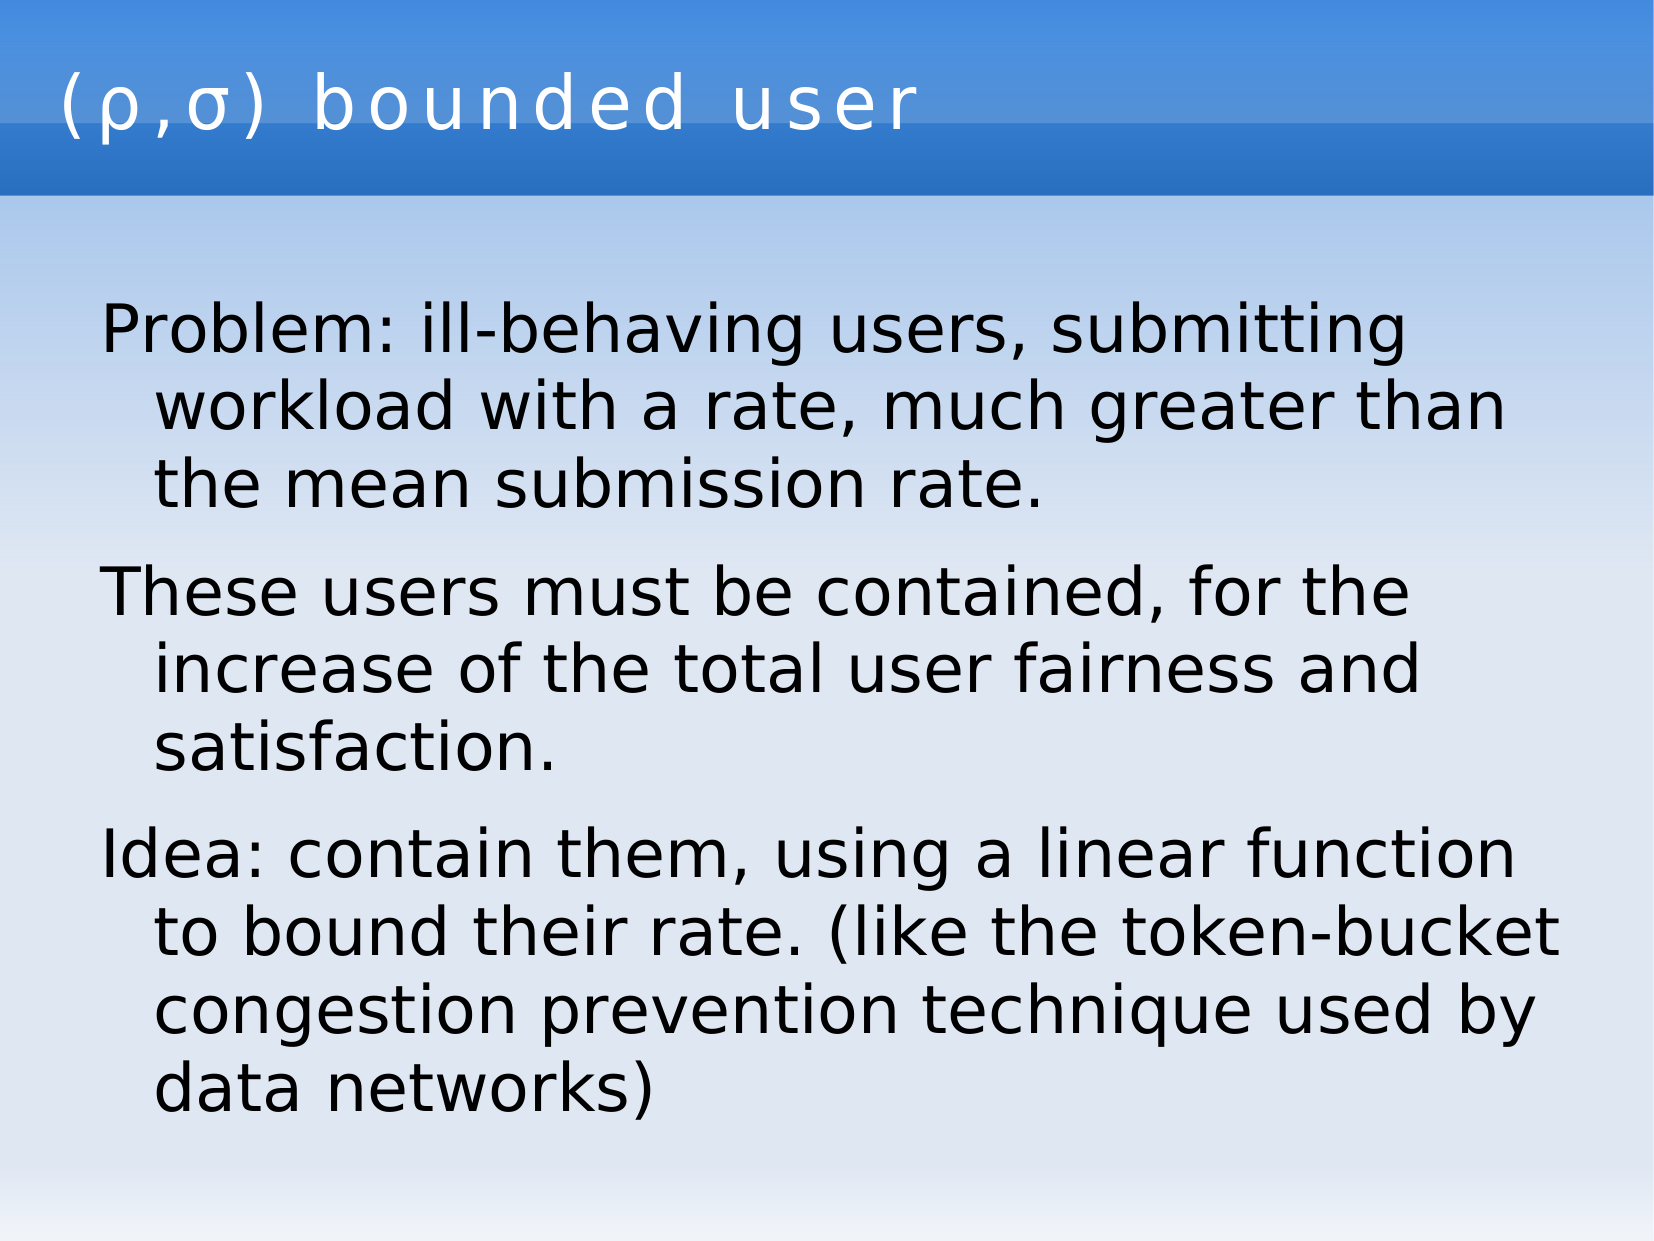

# (ρ,σ) bounded user
Problem: ill-behaving users, submitting workload with a rate, much greater than the mean submission rate.
These users must be contained, for the increase of the total user fairness and satisfaction.
Idea: contain them, using a linear function to bound their rate. (like the token-bucket congestion prevention technique used by data networks)